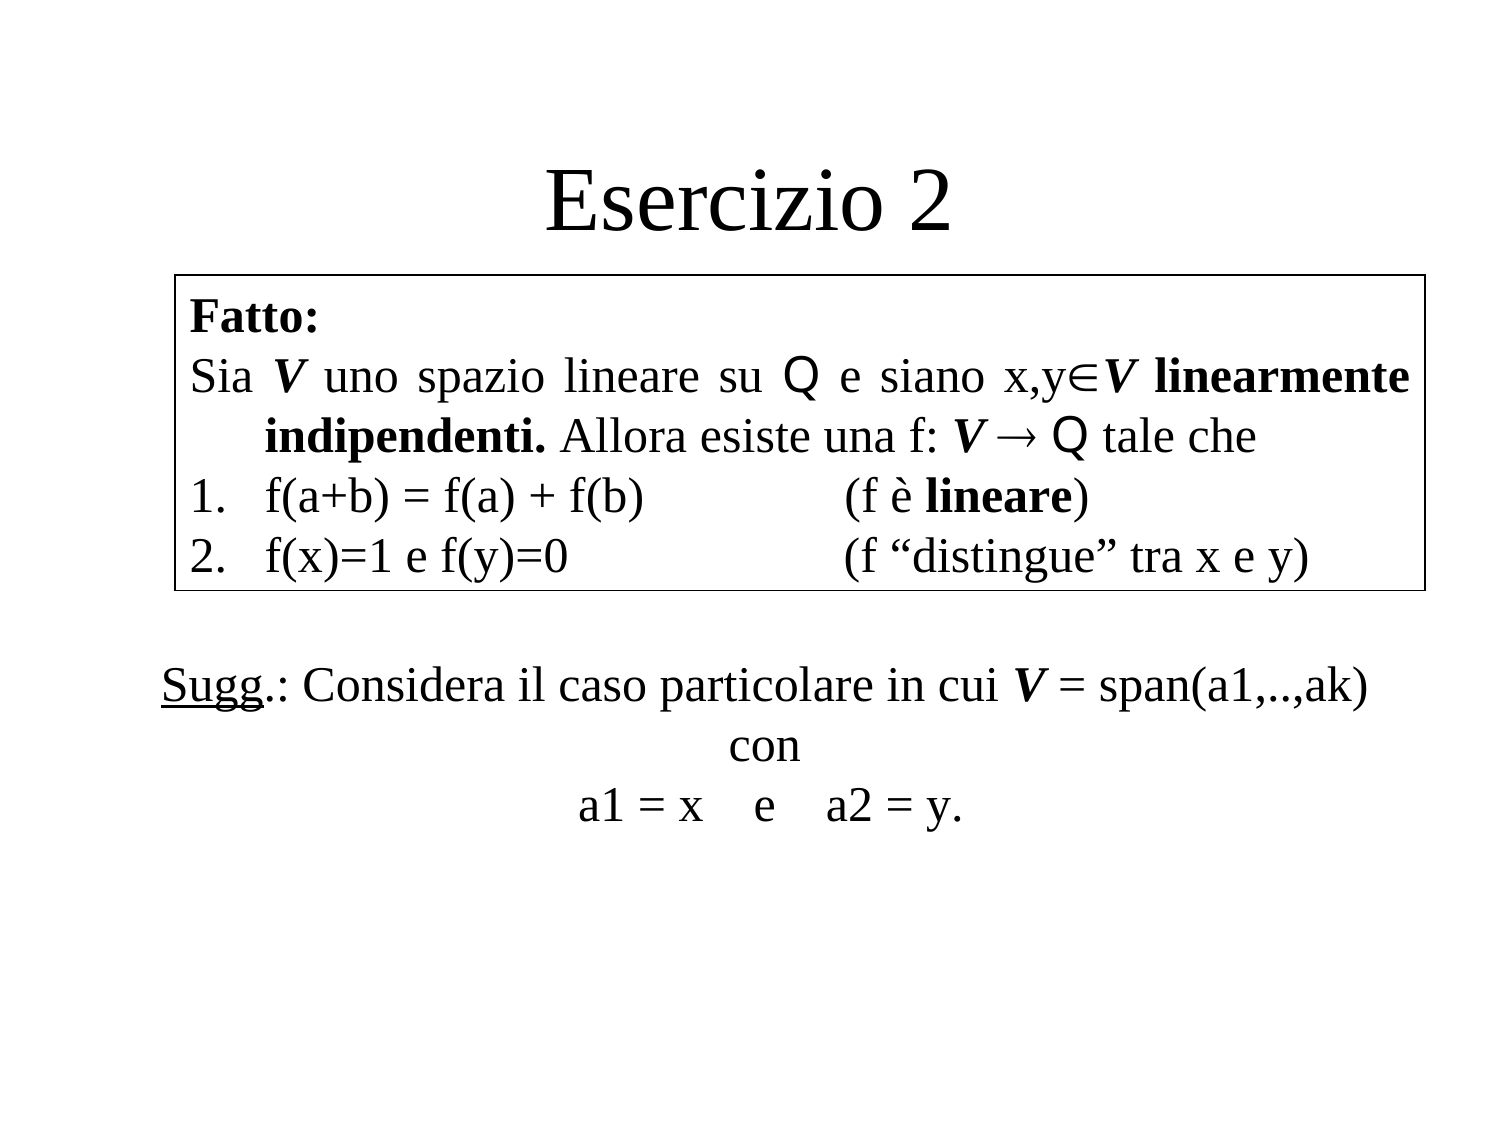

# Esercizio 2
Fatto:
Sia V uno spazio lineare su Q e siano x,yV linearmente indipendenti. Allora esiste una f: V  Q tale che
f(a+b) = f(a) + f(b) (f è lineare)
f(x)=1 e f(y)=0 (f “distingue” tra x e y)
Sugg.: Considera il caso particolare in cui V = span(a1,..,ak)
con
a1 = x e a2 = y.